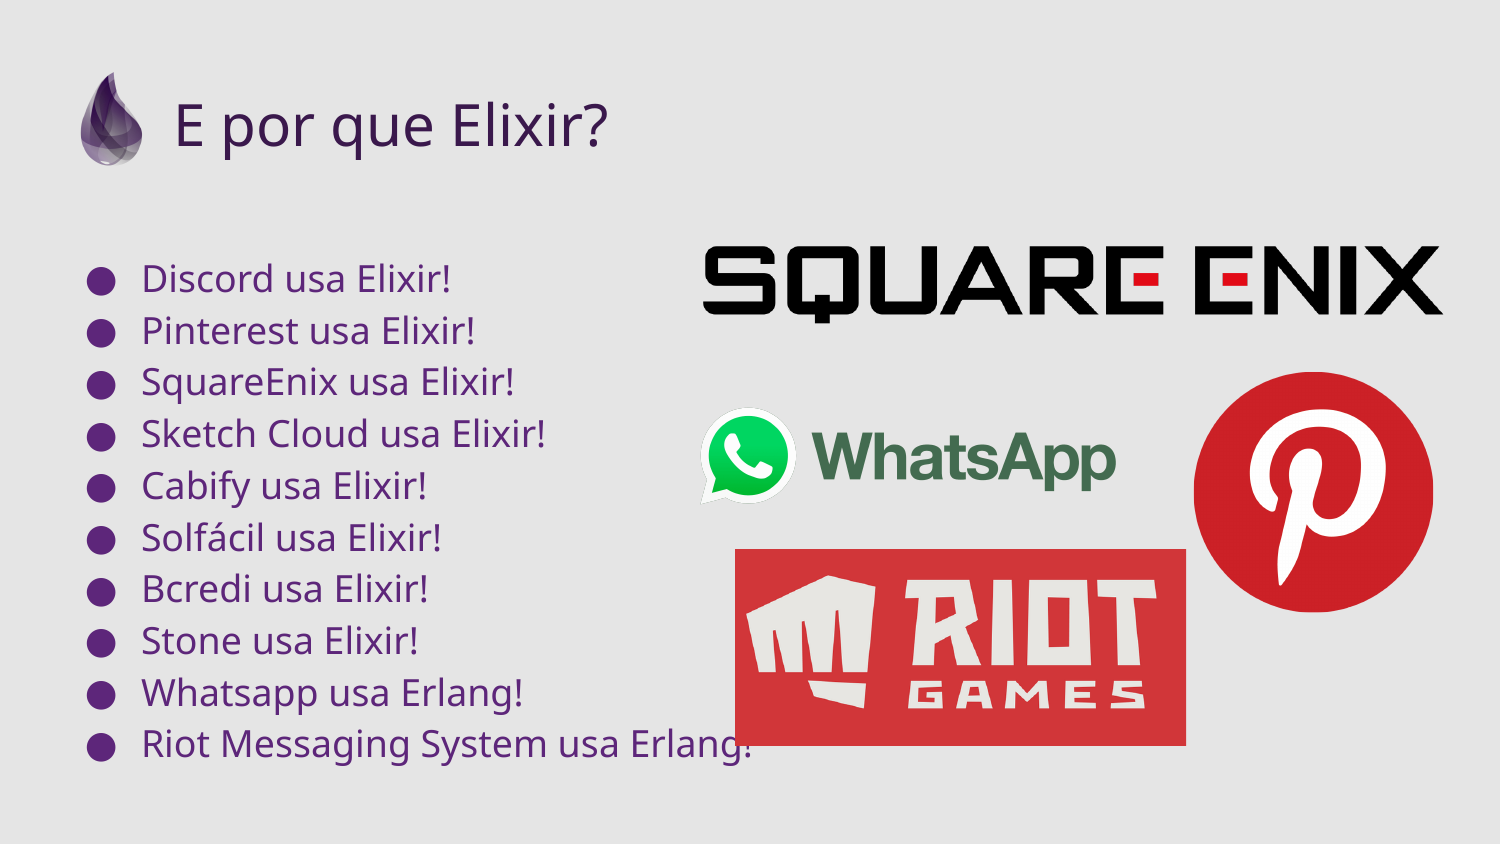

# E por que Elixir?
Discord usa Elixir!
Pinterest usa Elixir!
SquareEnix usa Elixir!
Sketch Cloud usa Elixir!
Cabify usa Elixir!
Solfácil usa Elixir!
Bcredi usa Elixir!
Stone usa Elixir!
Whatsapp usa Erlang!
Riot Messaging System usa Erlang!